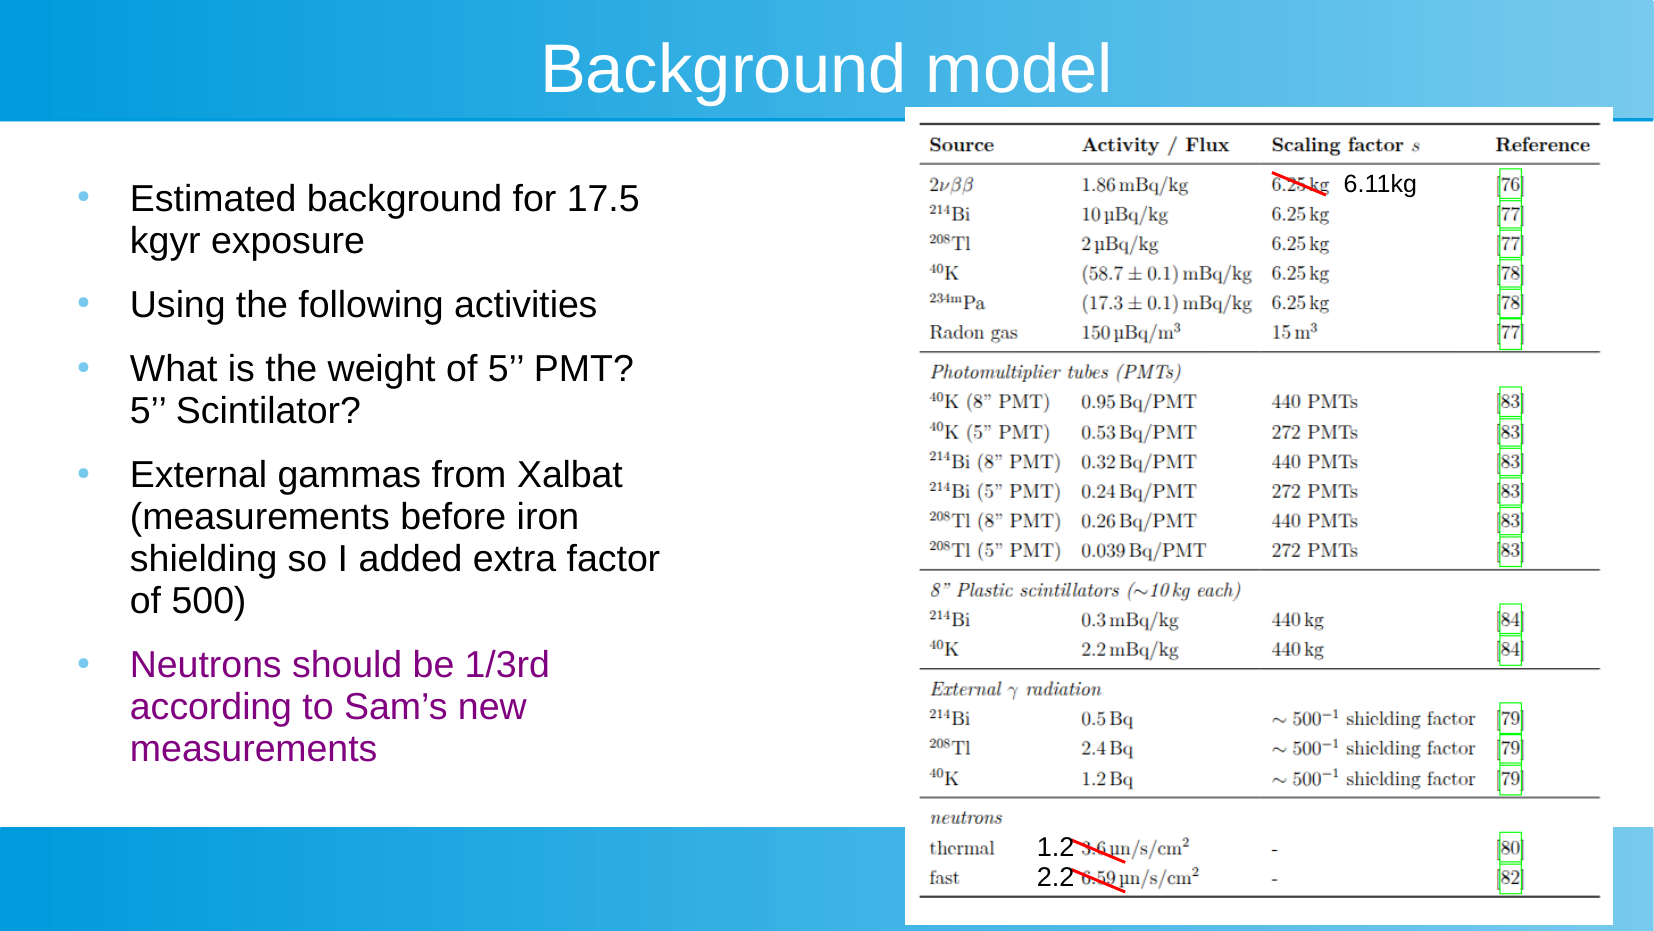

# Background model
6.11kg
Estimated background for 17.5 kgyr exposure
Using the following activities
What is the weight of 5’’ PMT? 5’’ Scintilator?
External gammas from Xalbat (measurements before iron shielding so I added extra factor of 500)
Neutrons should be 1/3rd according to Sam’s new measurements
1.2
2.2
4